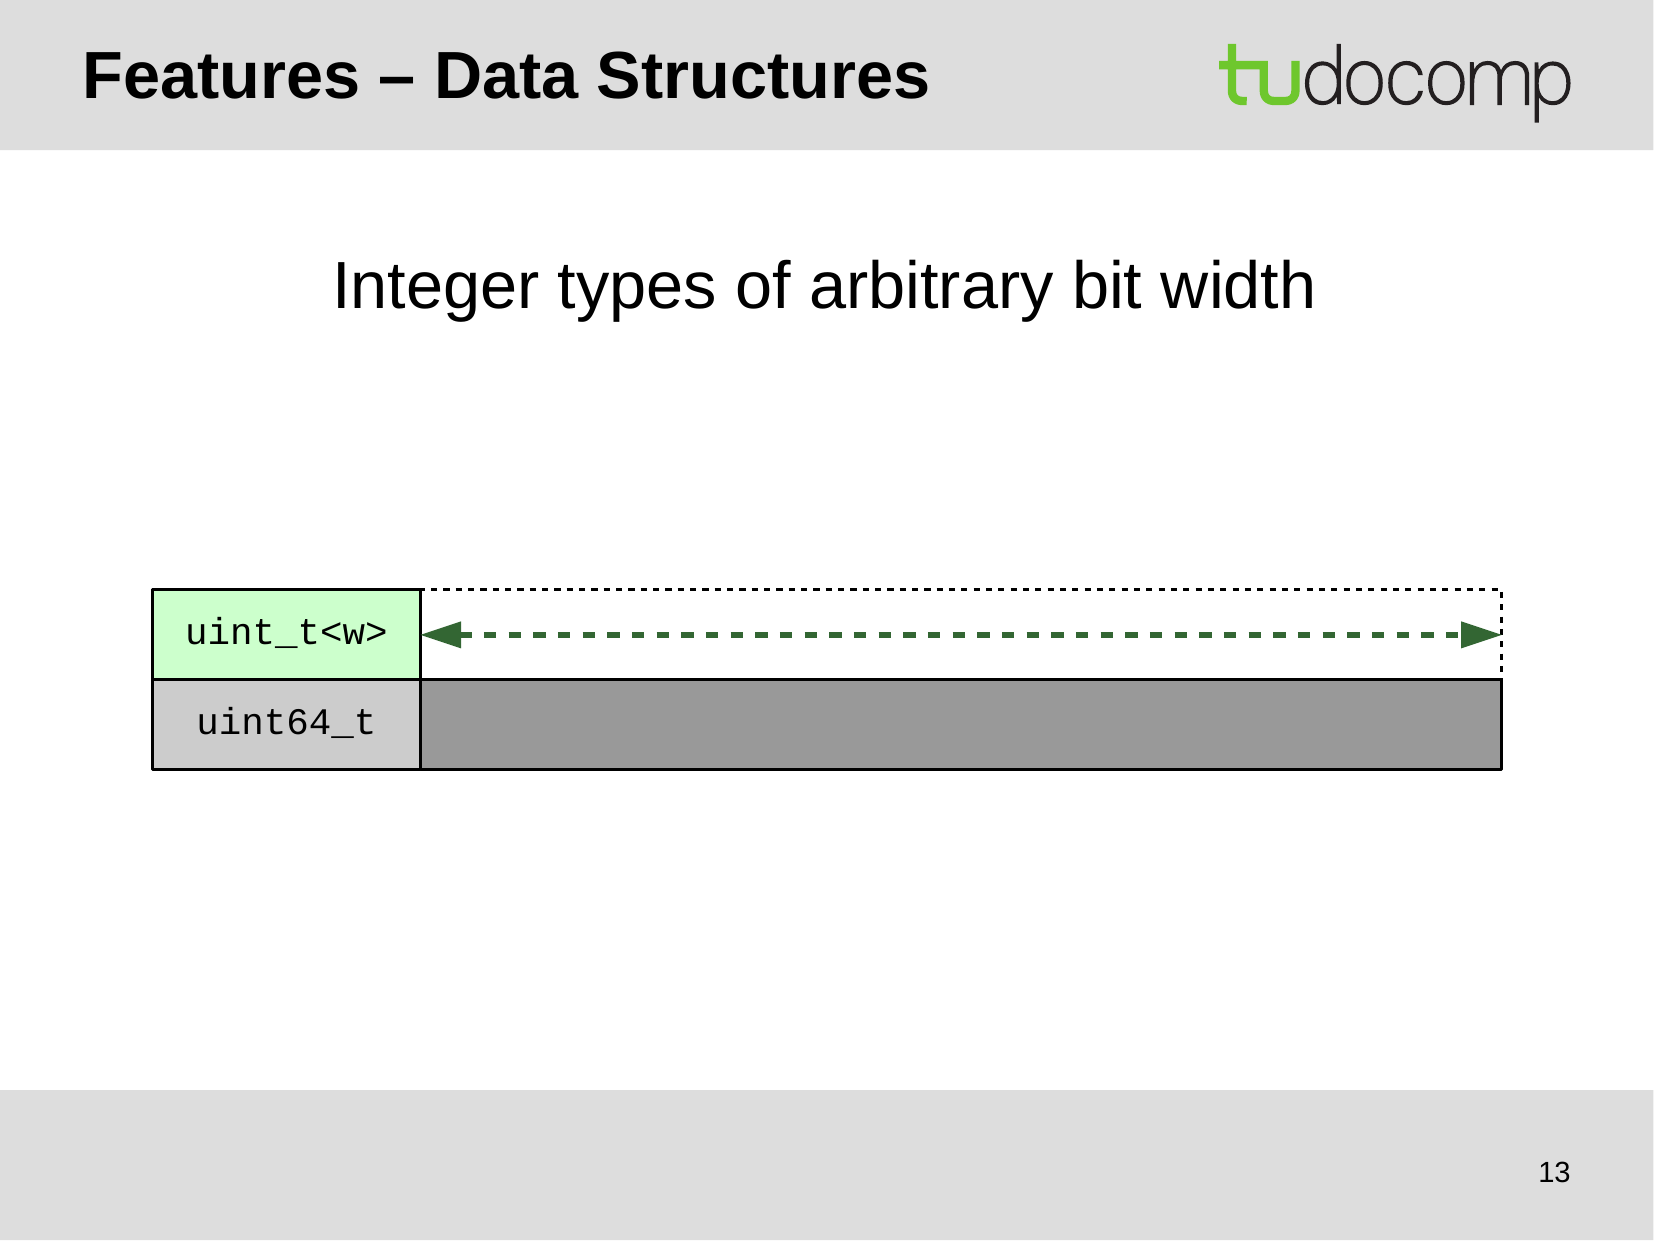

# Features – Data Structures
Integer types of arbitrary bit width
uint_t<w>
uint64_t
13